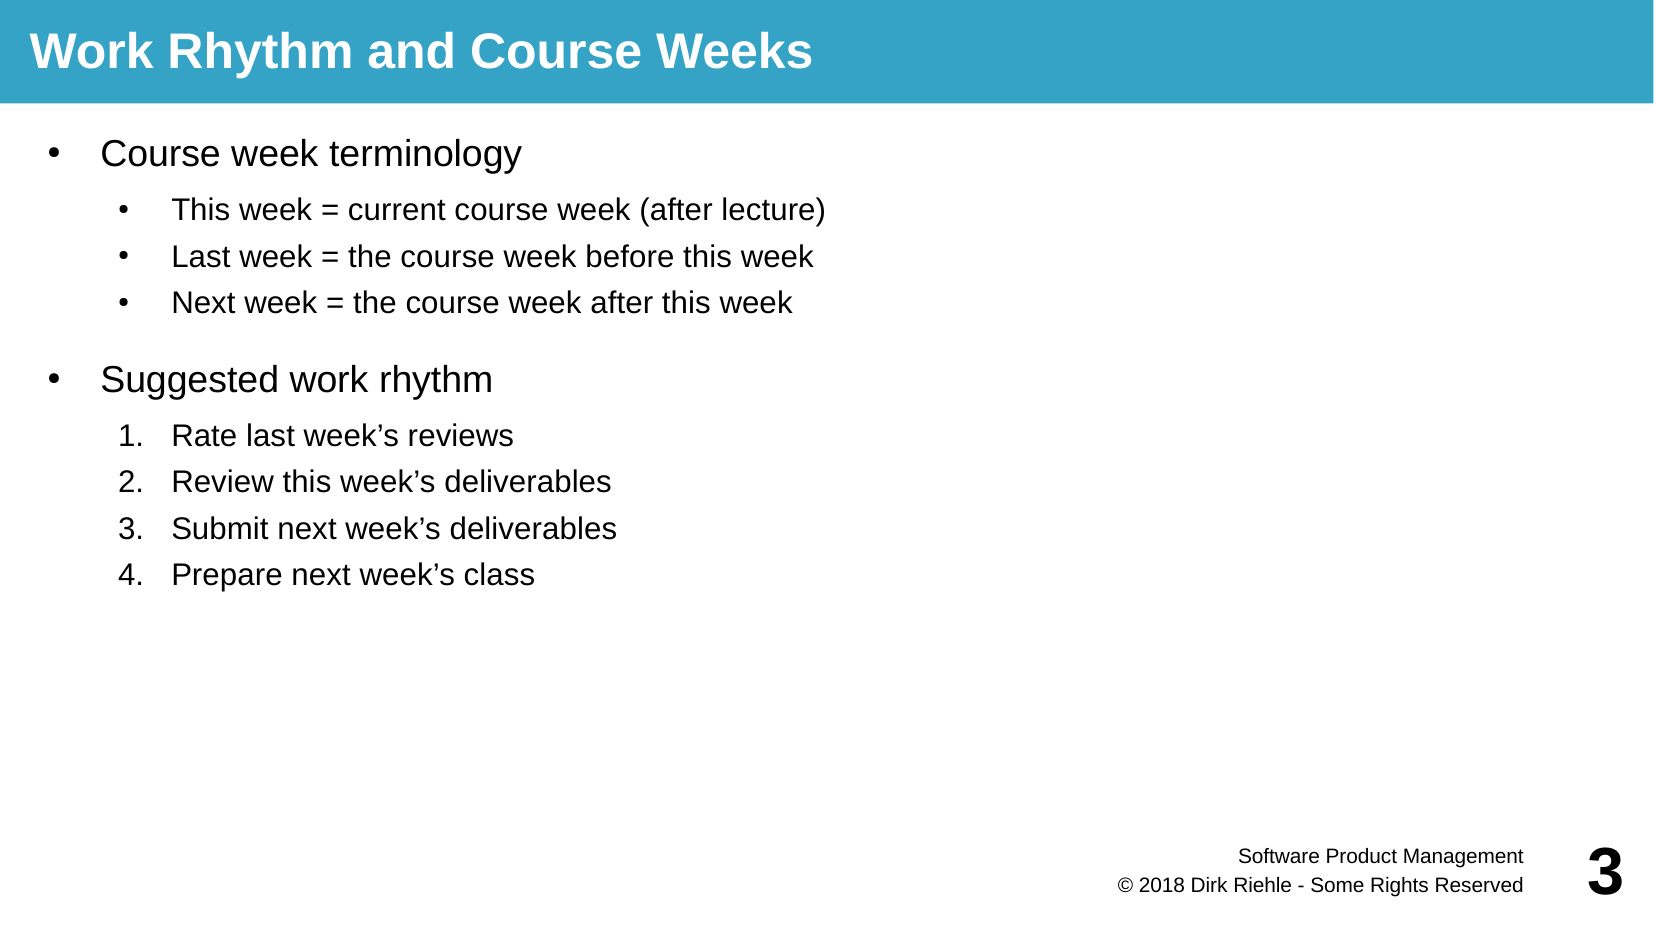

# Work Rhythm and Course Weeks
Course week terminology
This week = current course week (after lecture)
Last week = the course week before this week
Next week = the course week after this week
Suggested work rhythm
Rate last week’s reviews
Review this week’s deliverables
Submit next week’s deliverables
Prepare next week’s class
Software Product Management
3
© 2018 Dirk Riehle - Some Rights Reserved